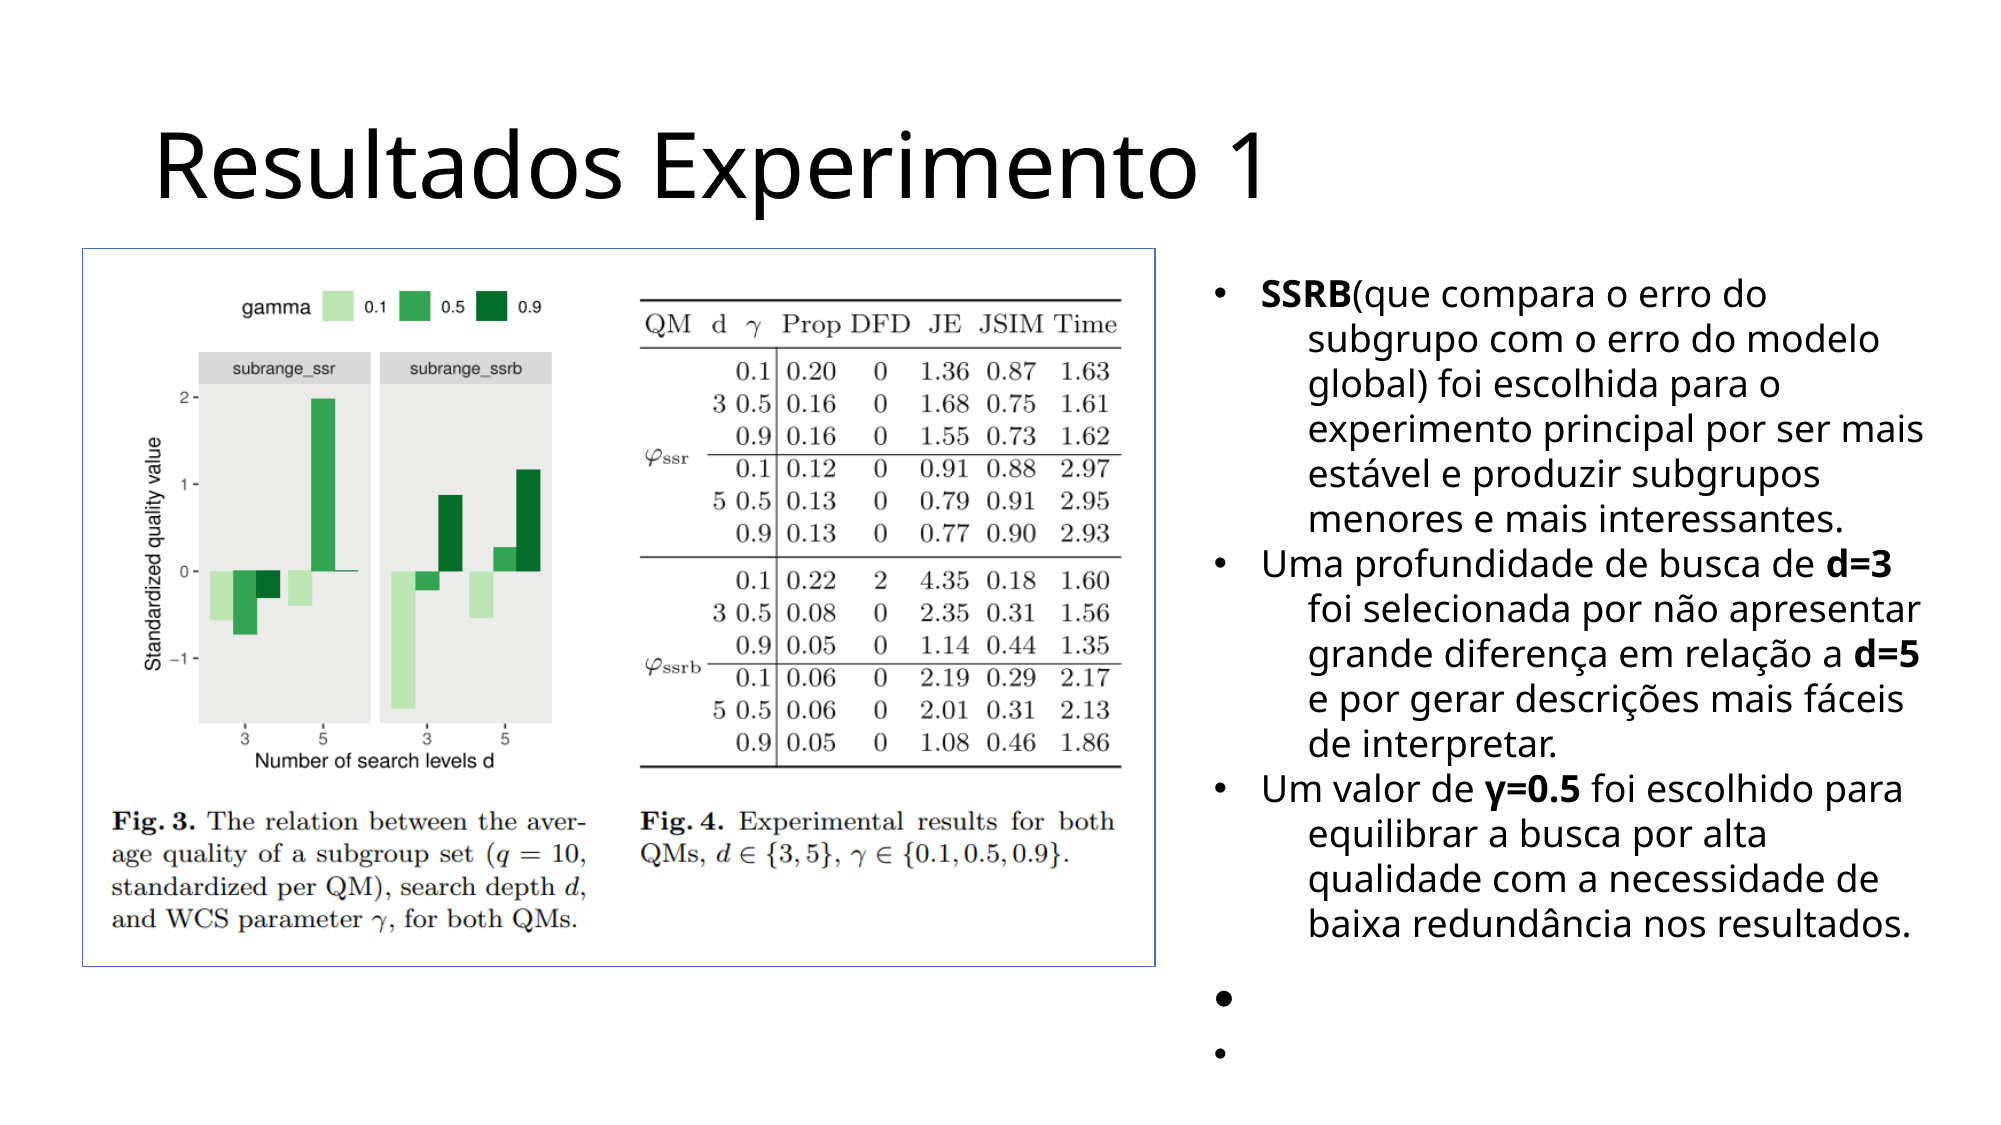

# Resultados Experimento 1
SSRB(que compara o erro do subgrupo com o erro do modelo global) foi escolhida para o experimento principal por ser mais estável e produzir subgrupos menores e mais interessantes.
Uma profundidade de busca de d=3 foi selecionada por não apresentar grande diferença em relação a d=5 e por gerar descrições mais fáceis de interpretar.
Um valor de γ=0.5 foi escolhido para equilibrar a busca por alta qualidade com a necessidade de baixa redundância nos resultados.